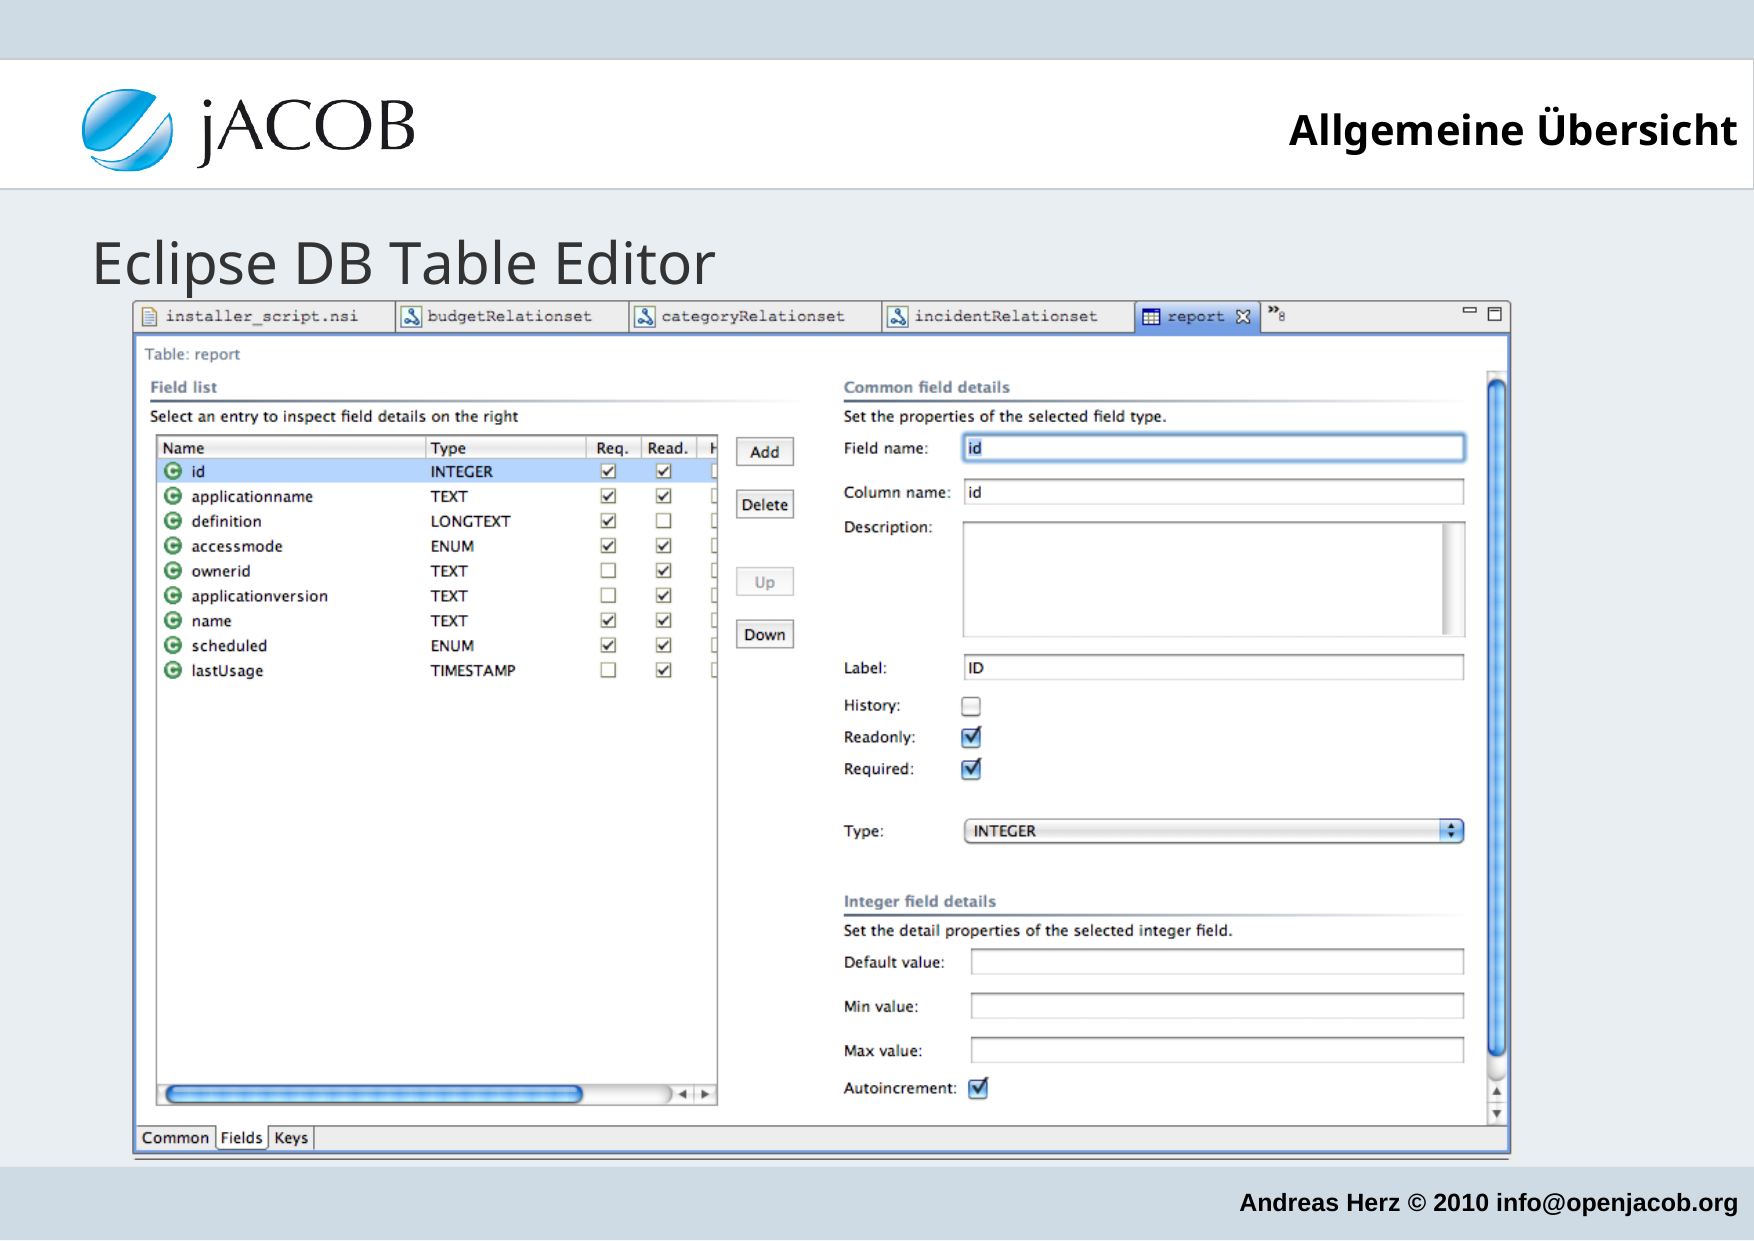

# Allgemeine Übersicht
Eclipse DB Table Editor
Andreas Herz © 2010 info@openjacob.org